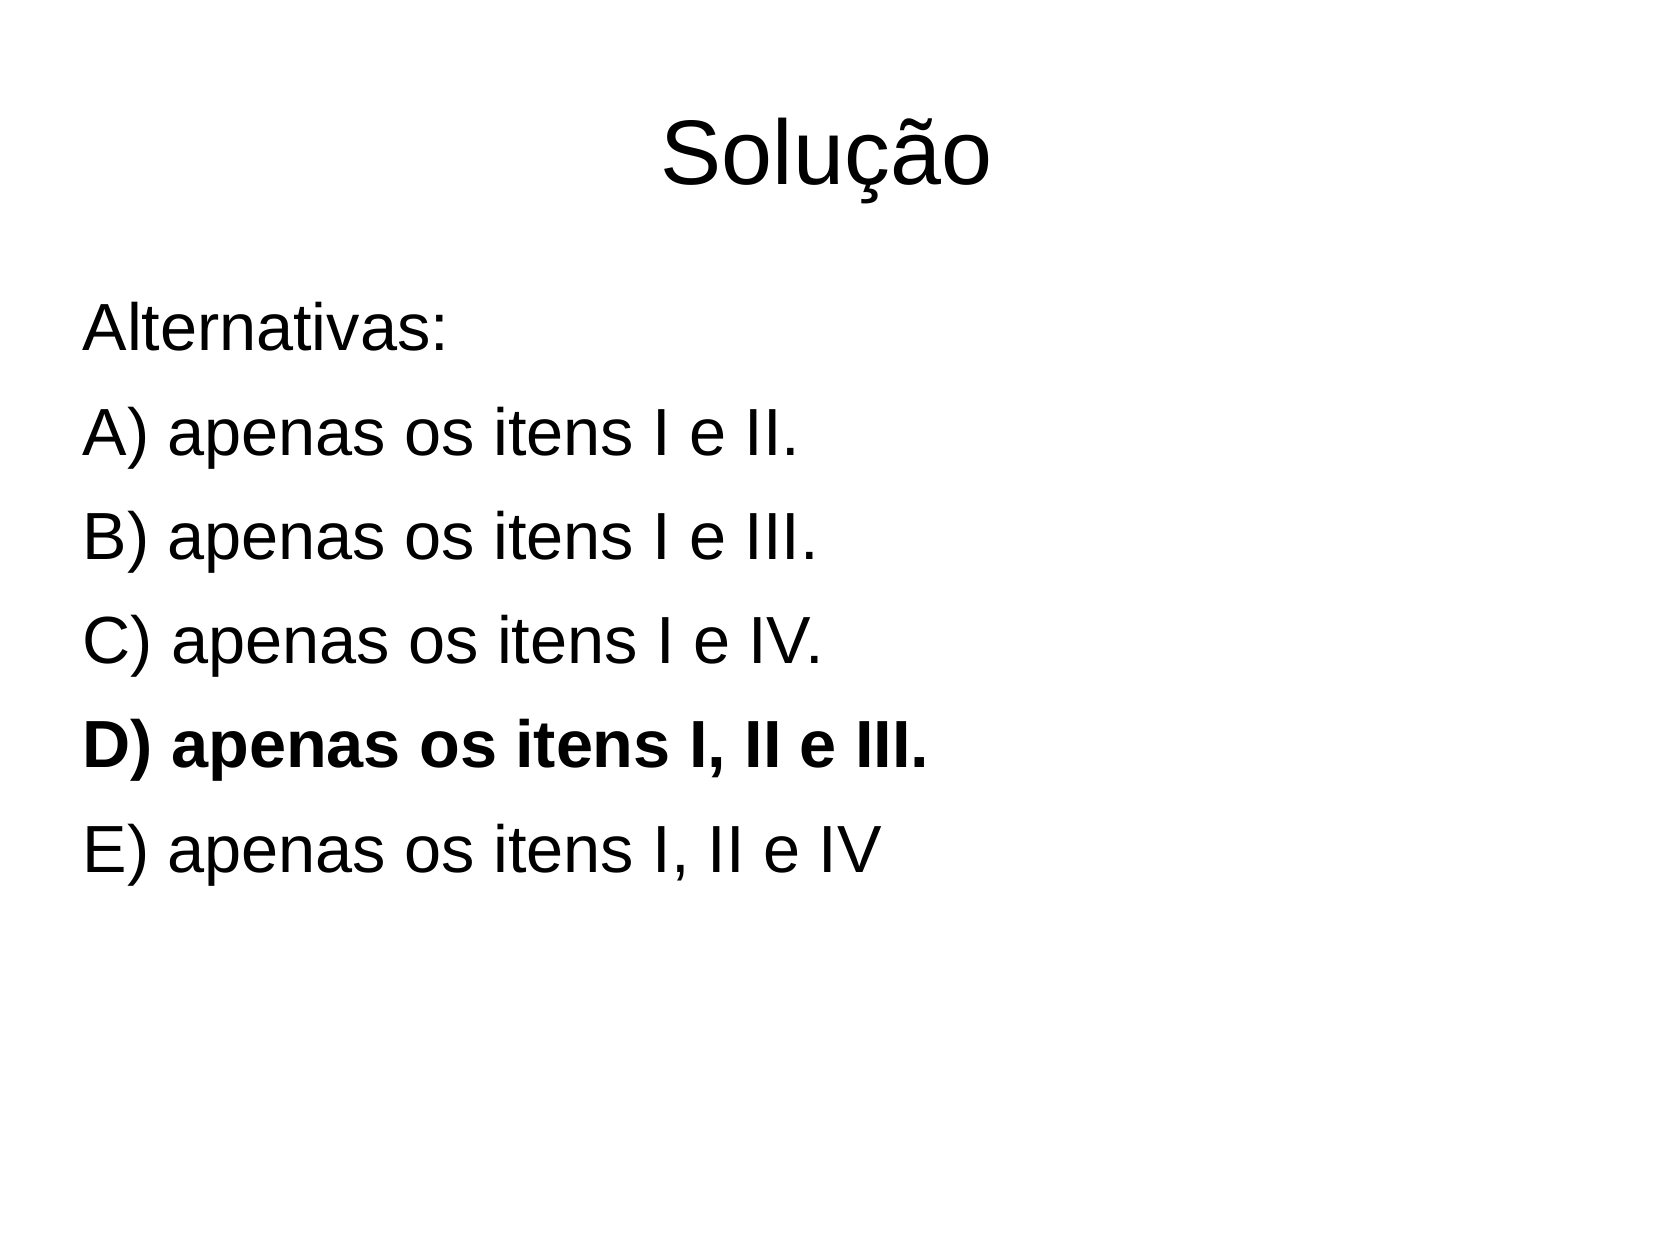

# Solução
Alternativas:
A) apenas os itens I e II.
B) apenas os itens I e III.
C) apenas os itens I e IV.
D) apenas os itens I, II e III.
E) apenas os itens I, II e IV